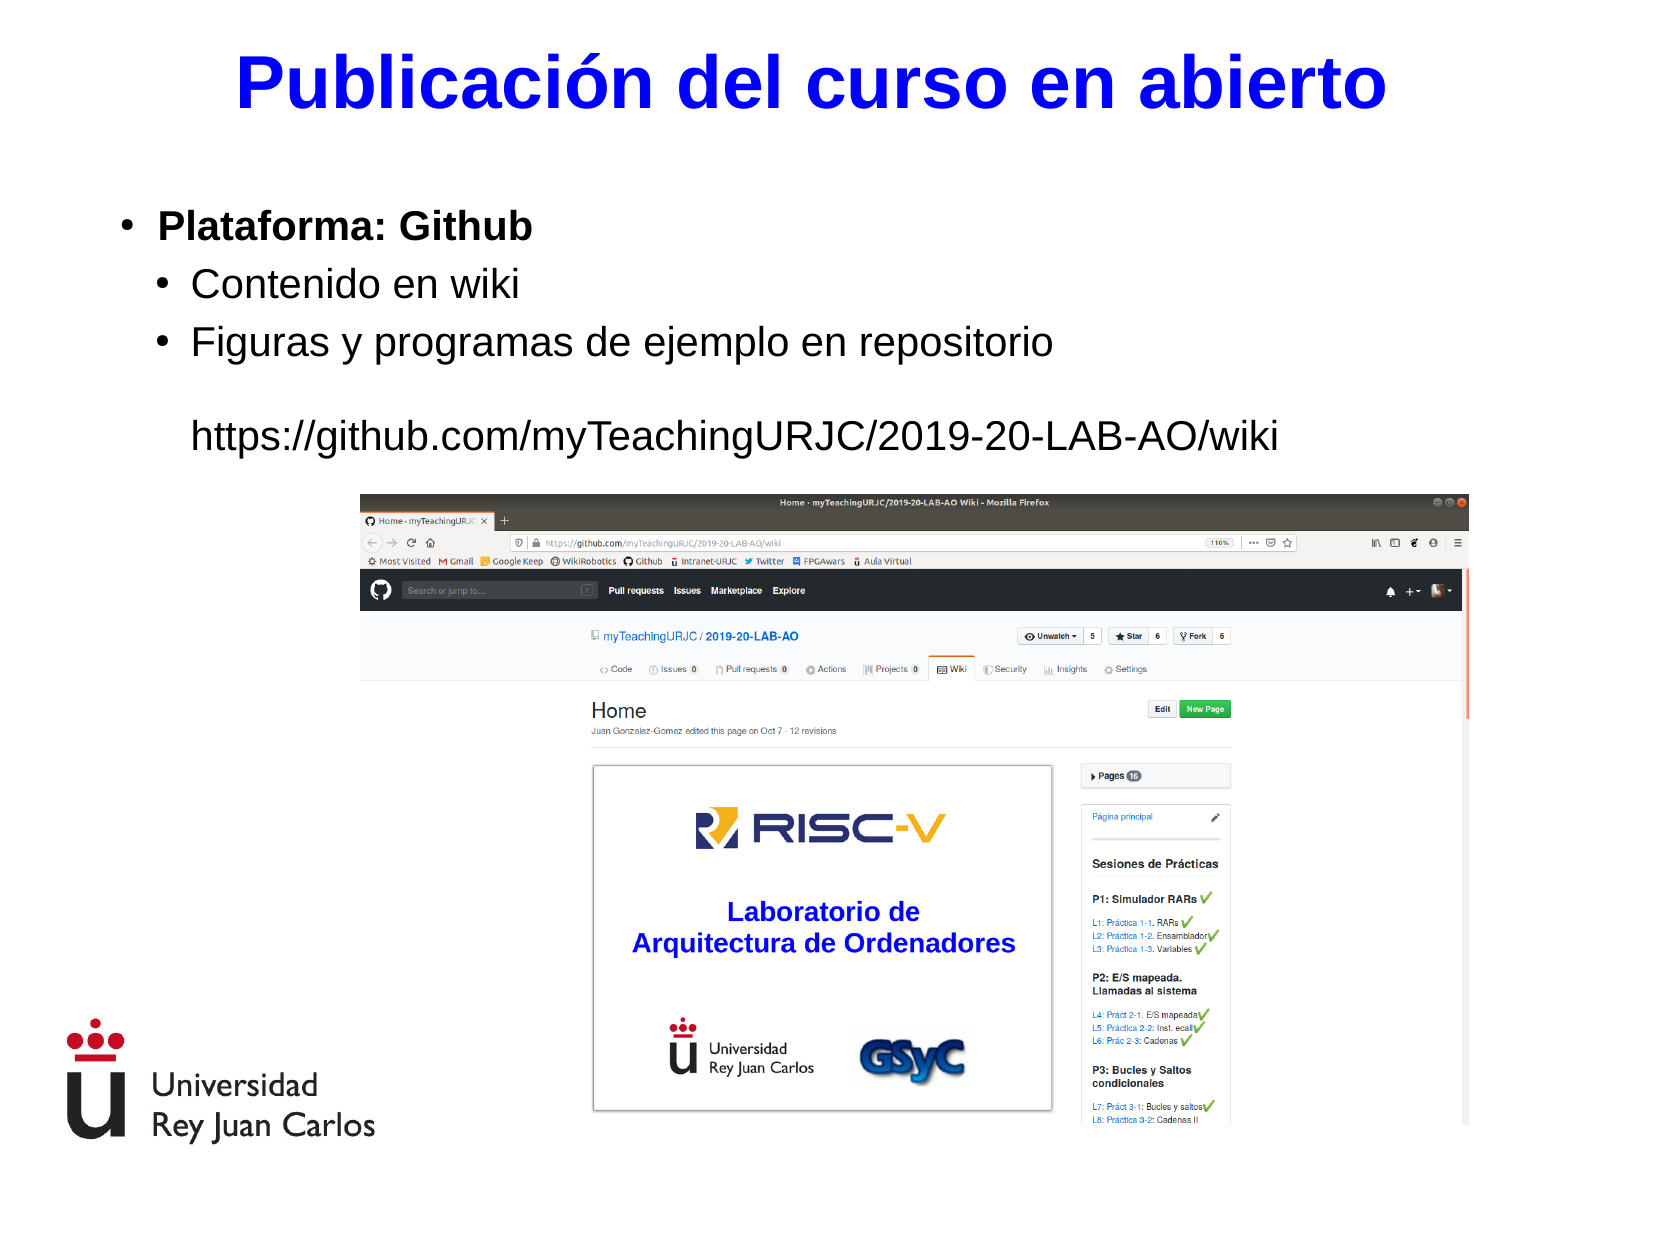

Publicación del curso en abierto
 Plataforma: Github
Contenido en wiki
Figuras y programas de ejemplo en repositorio
https://github.com/myTeachingURJC/2019-20-LAB-AO/wiki